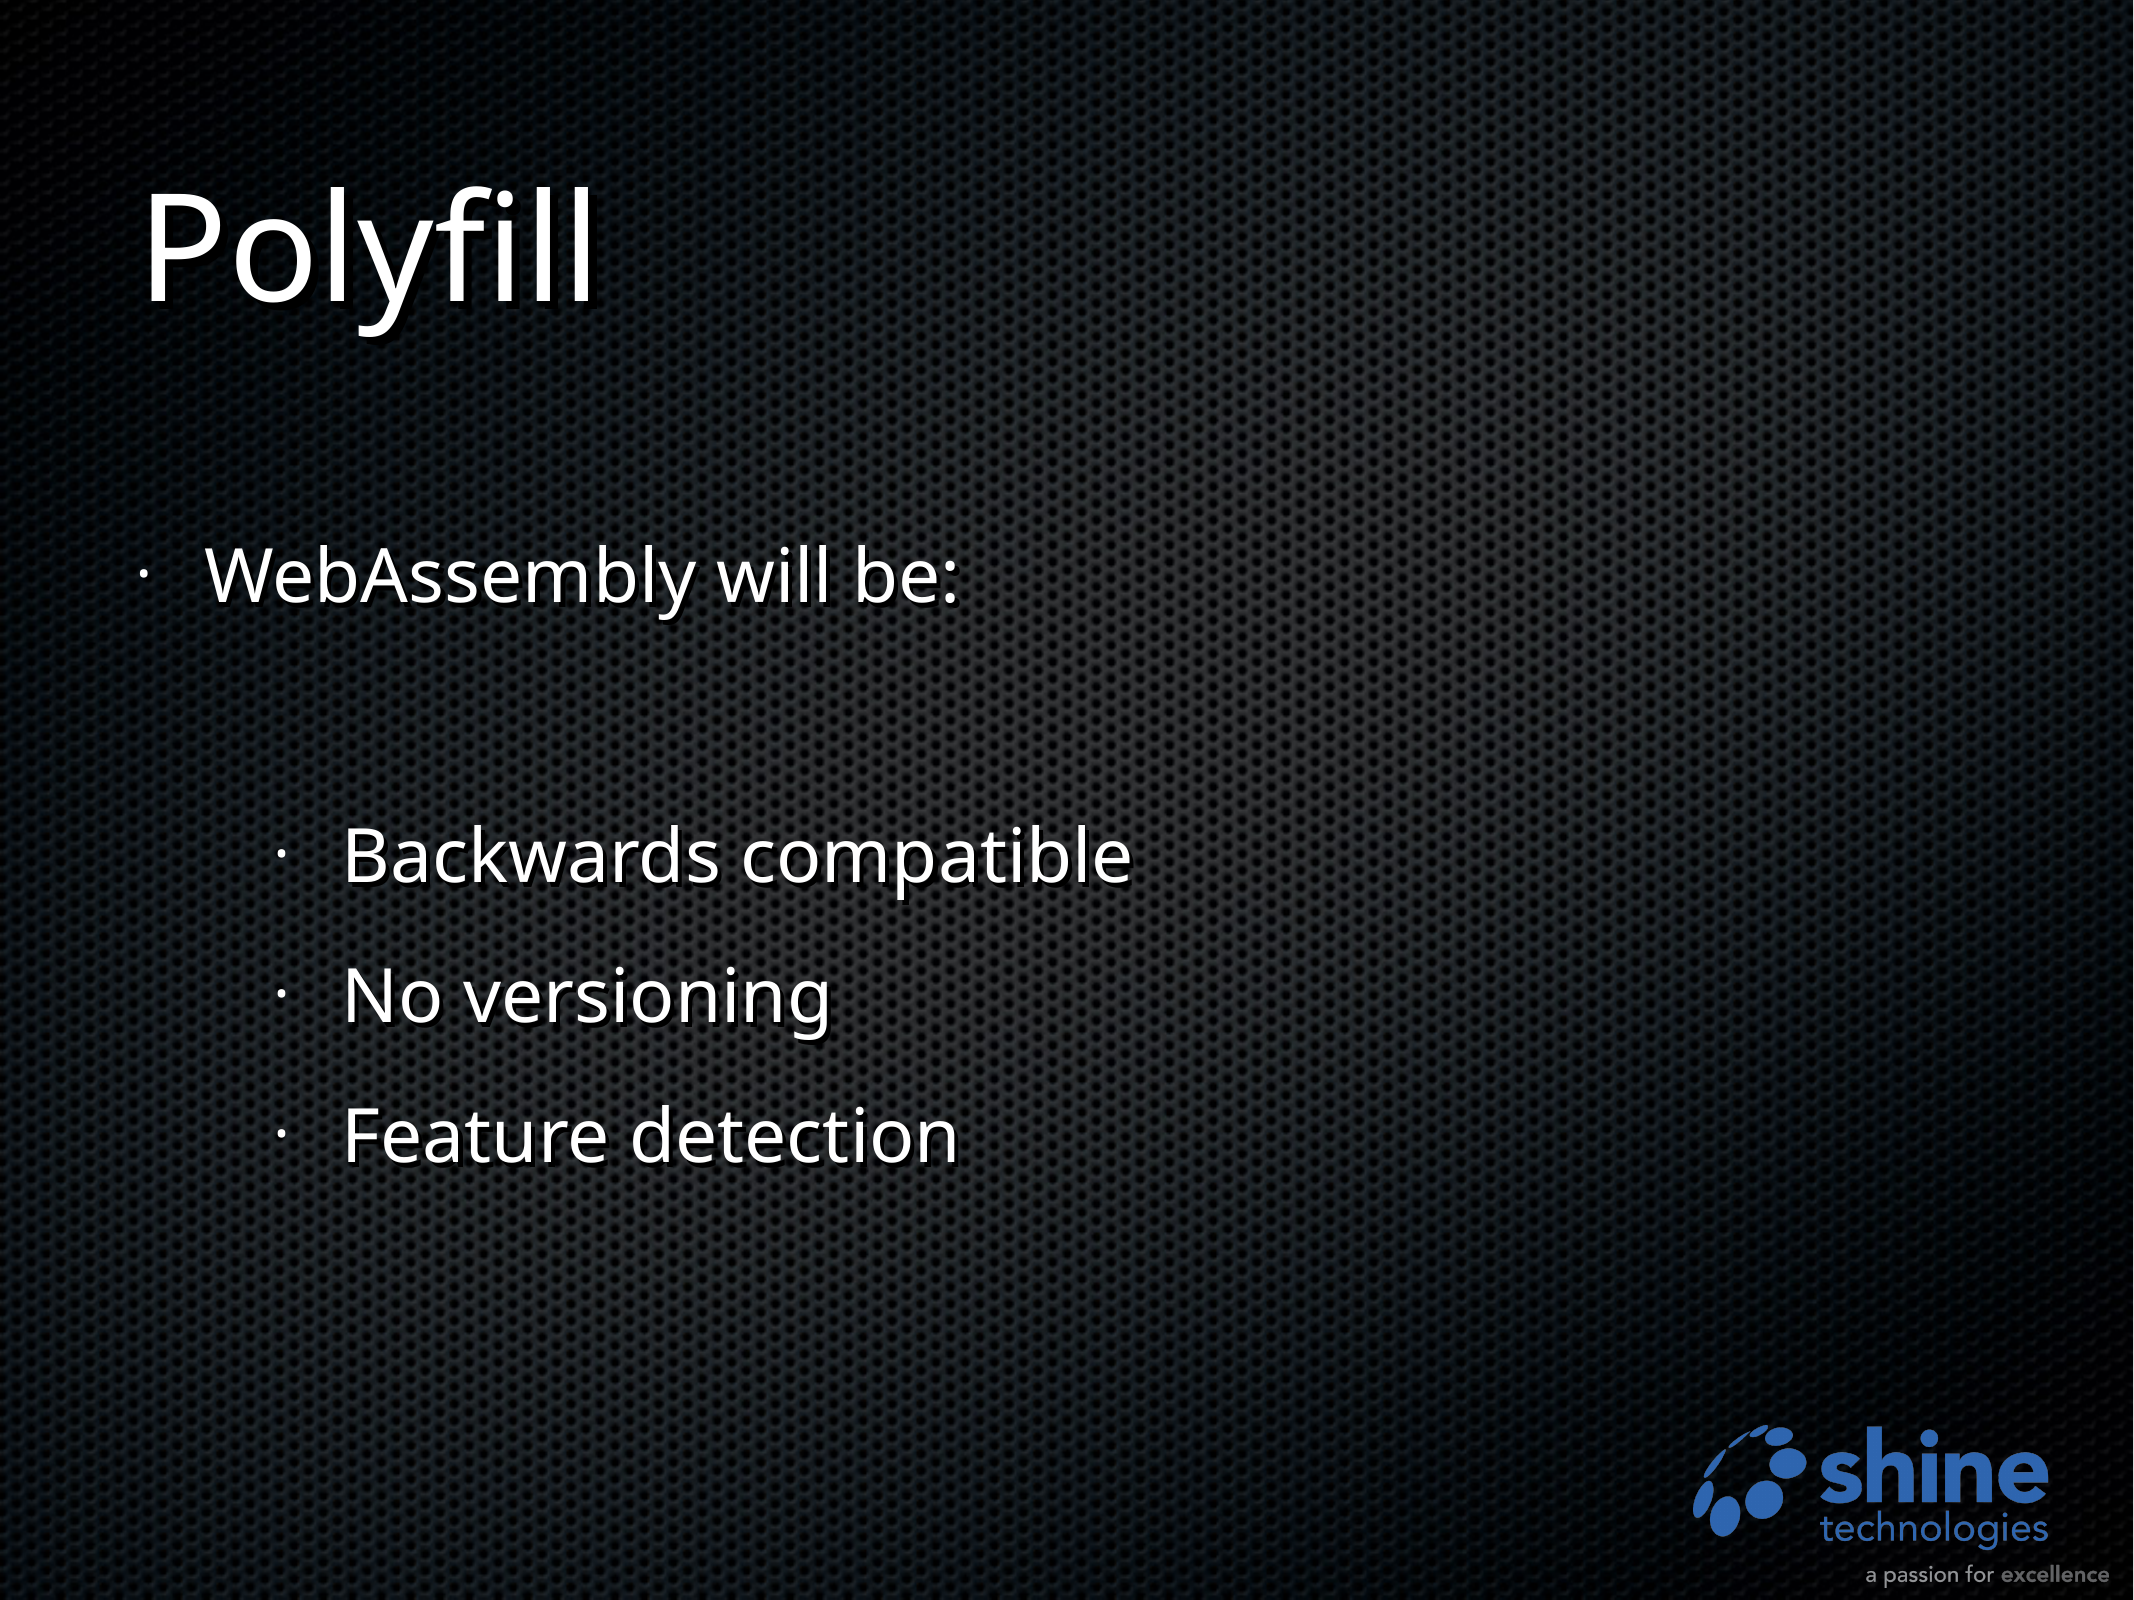

# Polyfill
WebAssembly will be:
Backwards compatible
No versioning
Feature detection